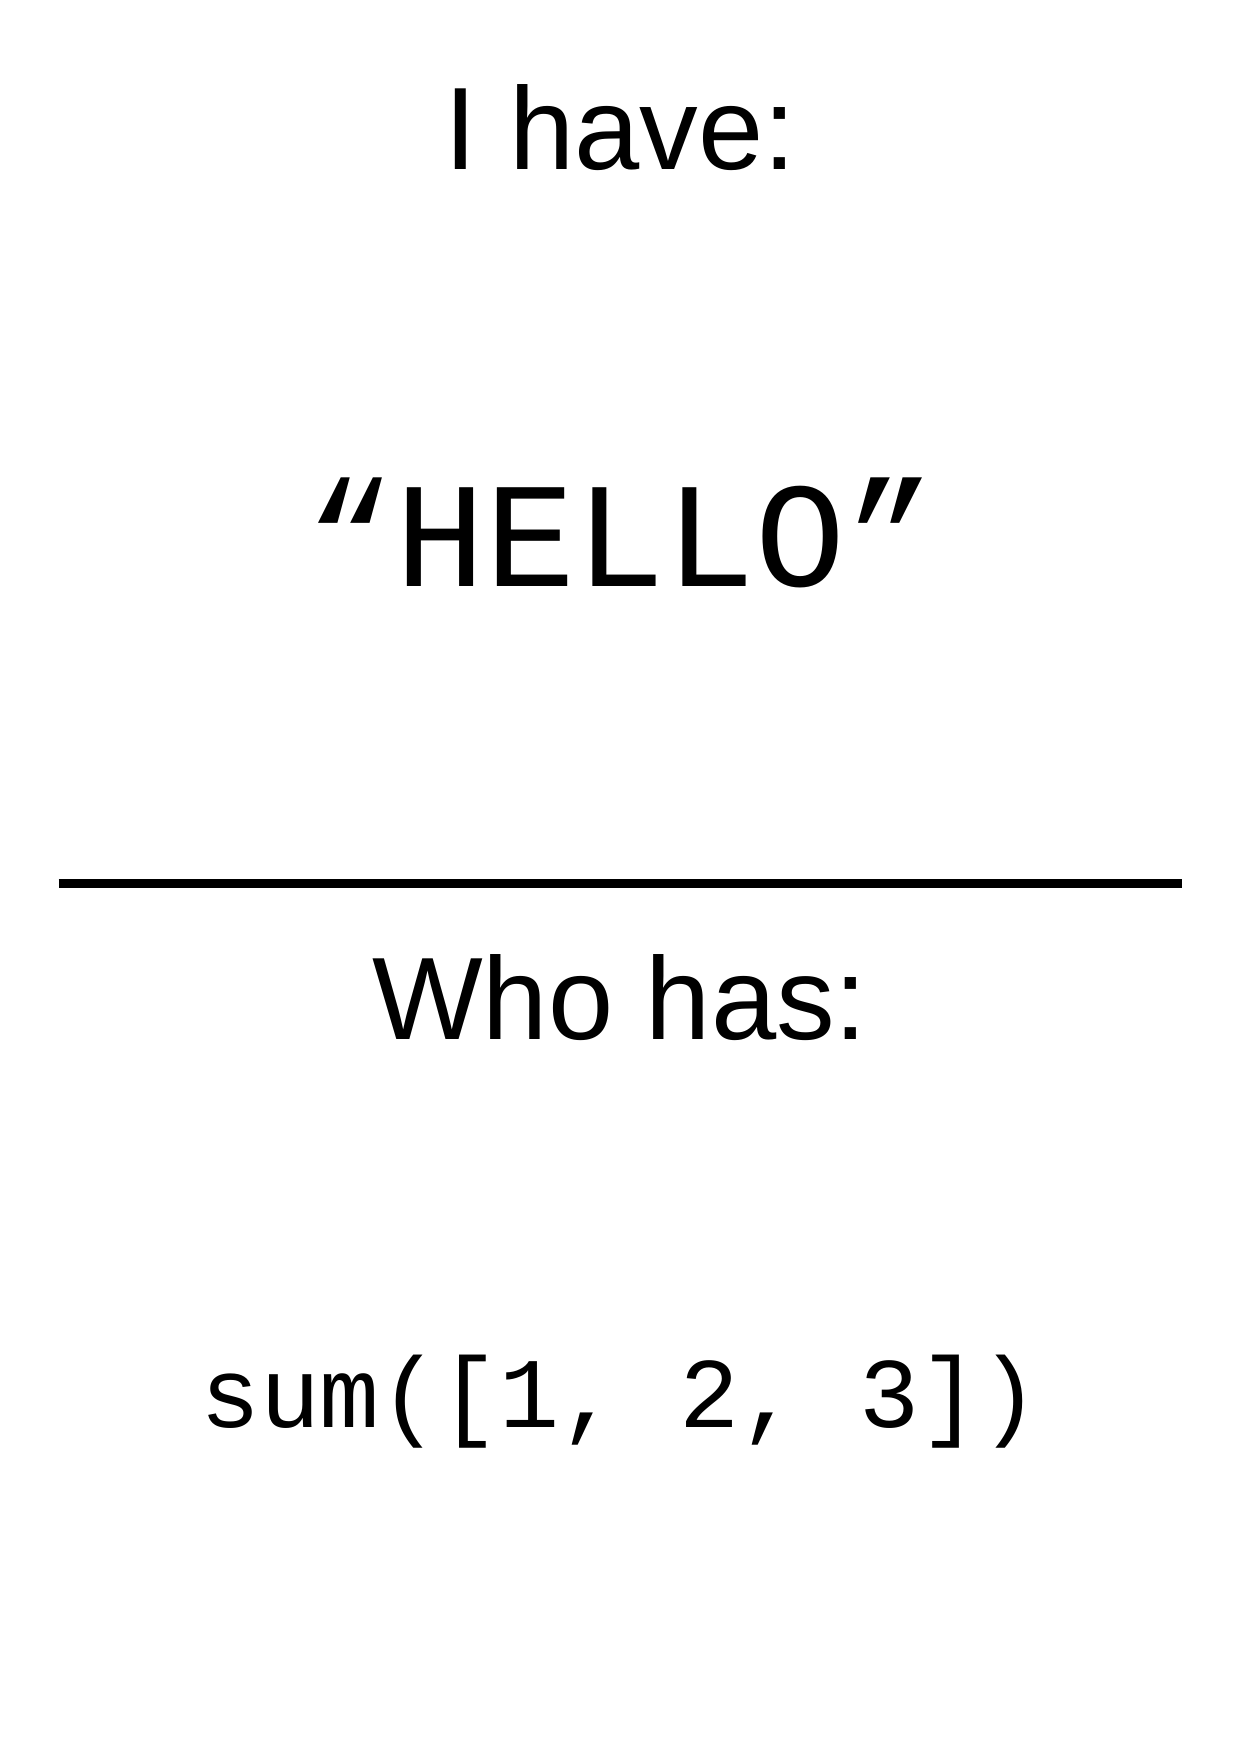

# I have:
“HELLO”
Who has:
sum([1, 2, 3])